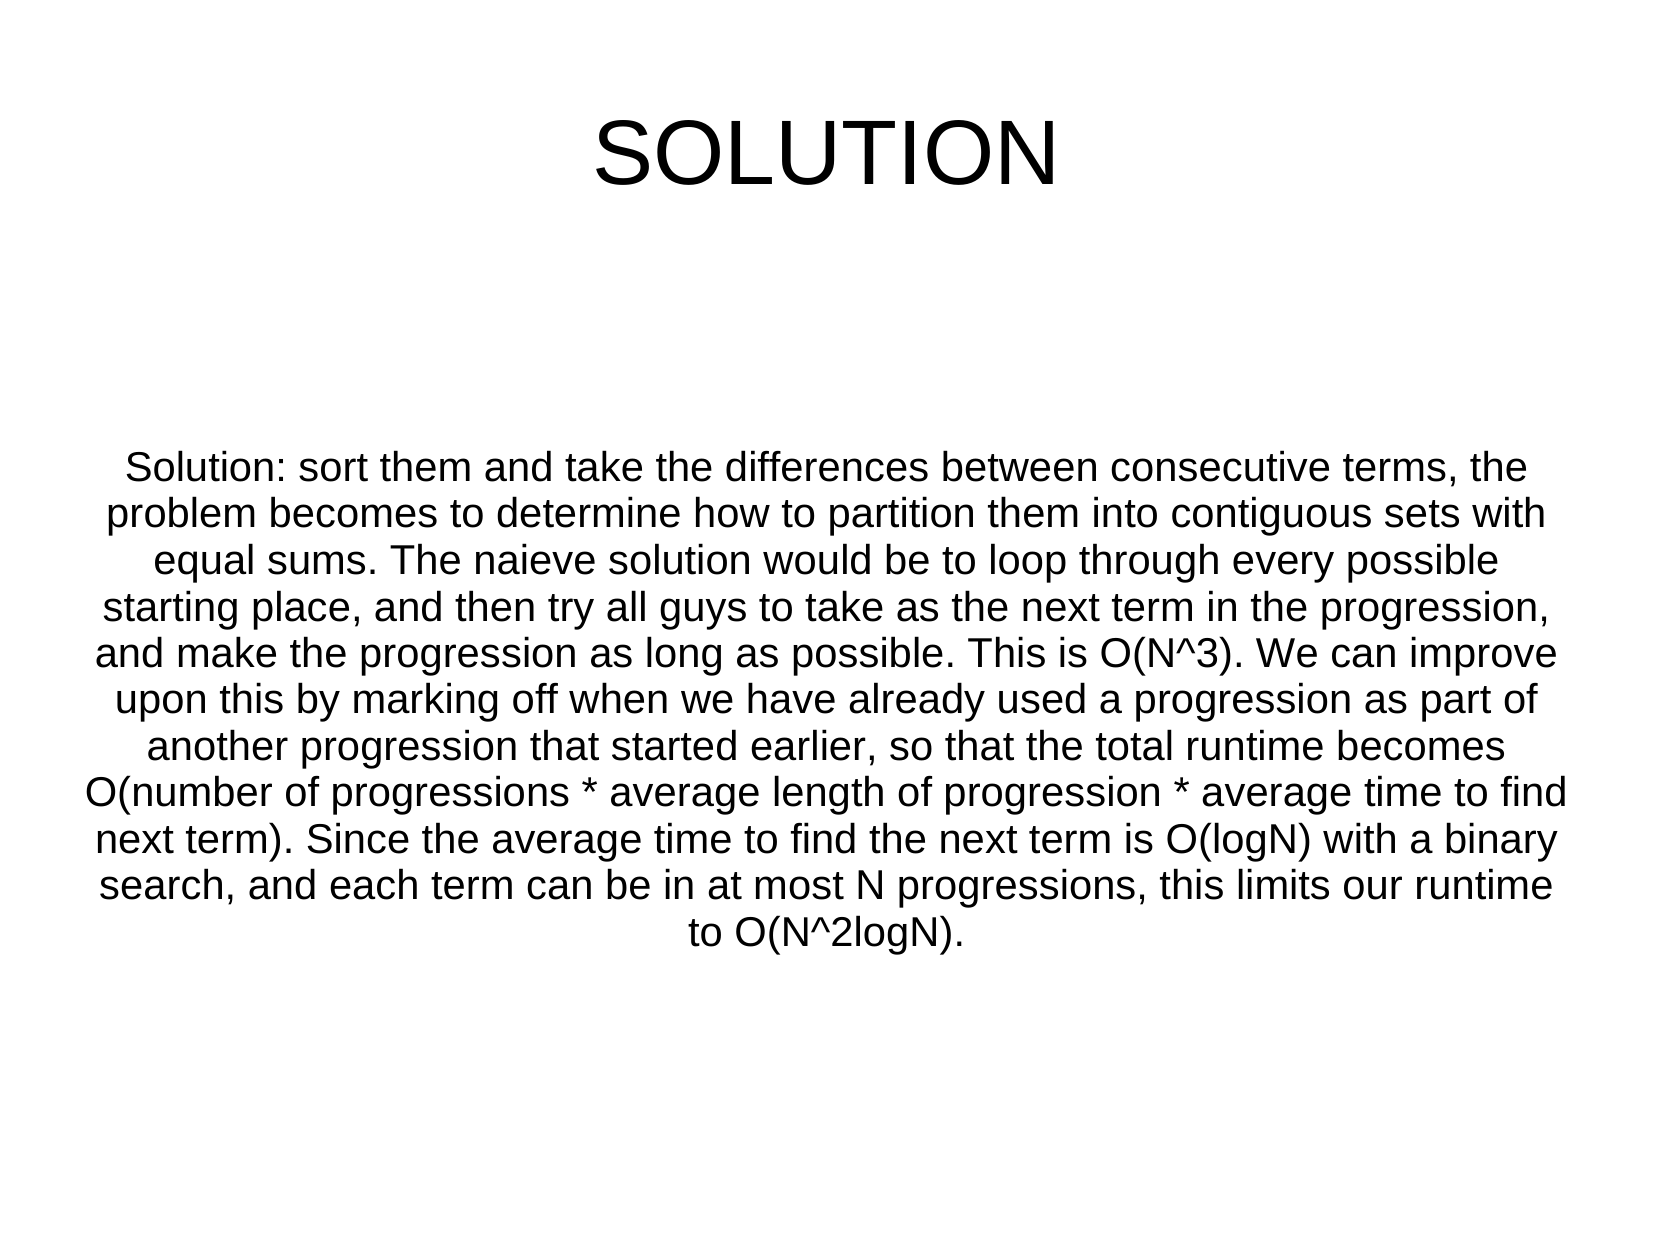

# SOLUTION
Solution: sort them and take the differences between consecutive terms, the problem becomes to determine how to partition them into contiguous sets with equal sums. The naieve solution would be to loop through every possible starting place, and then try all guys to take as the next term in the progression, and make the progression as long as possible. This is O(N^3). We can improve upon this by marking off when we have already used a progression as part of another progression that started earlier, so that the total runtime becomes O(number of progressions * average length of progression * average time to find next term). Since the average time to find the next term is O(logN) with a binary search, and each term can be in at most N progressions, this limits our runtime to O(N^2logN).